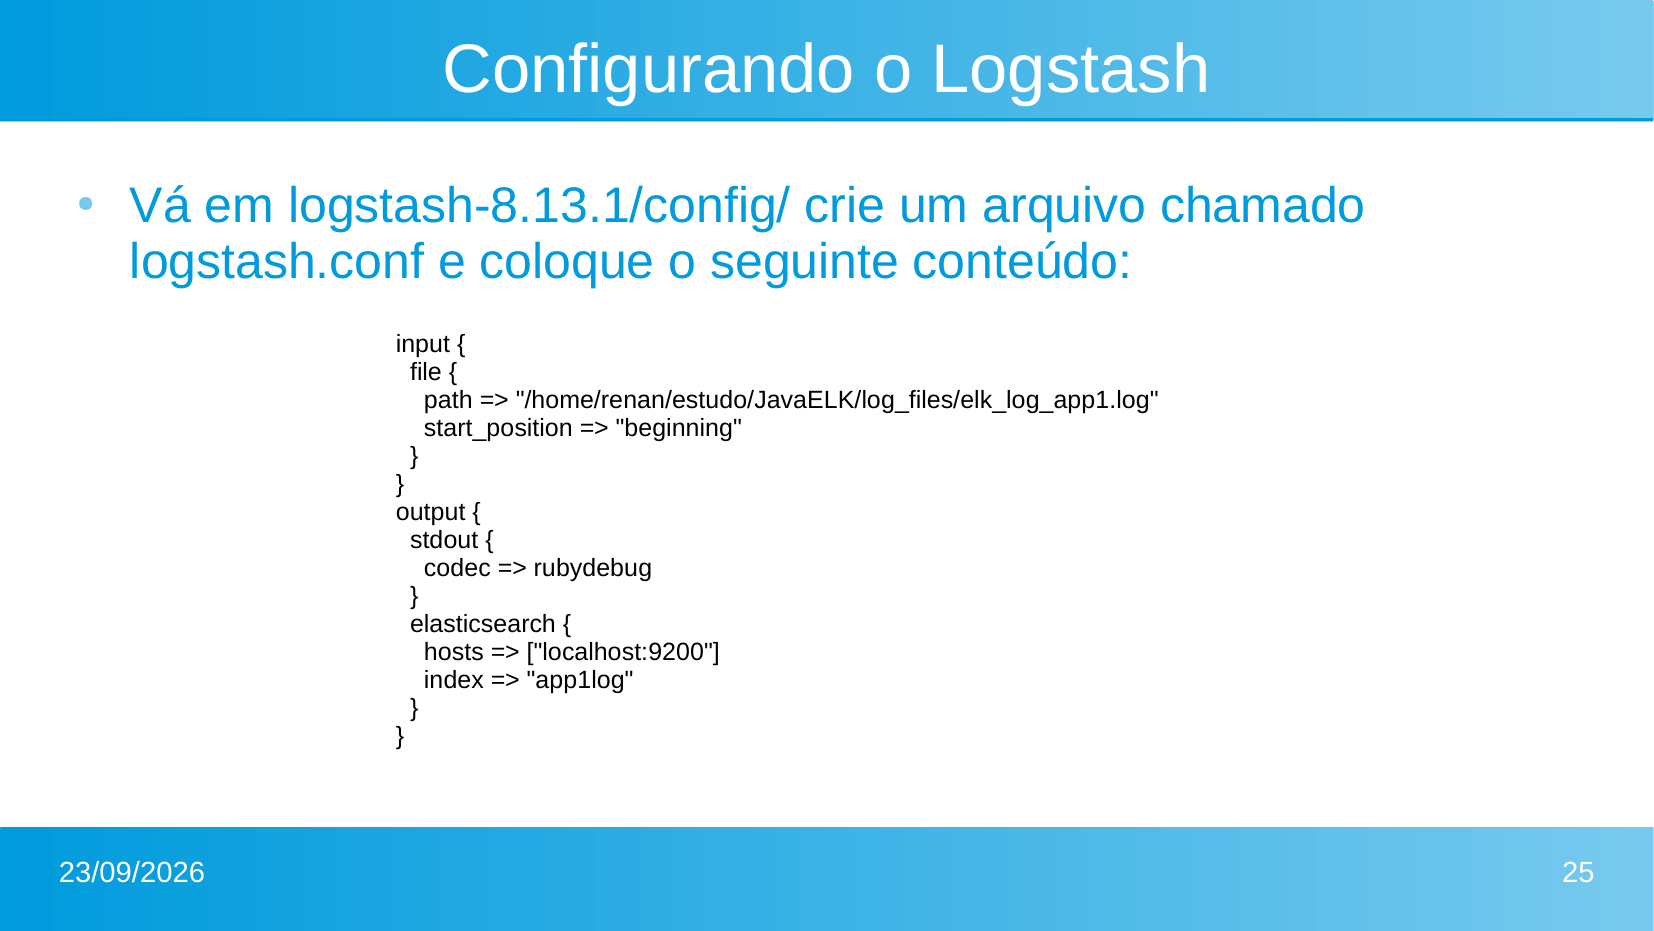

# Configurando o Logstash
Vá em logstash-8.13.1/config/ crie um arquivo chamado logstash.conf e coloque o seguinte conteúdo:
input {
 file {
 path => "/home/renan/estudo/JavaELK/log_files/elk_log_app1.log"
 start_position => "beginning"
 }
}
output {
 stdout {
 codec => rubydebug
 }
 elasticsearch {
 hosts => ["localhost:9200"]
 index => "app1log"
 }
}
25